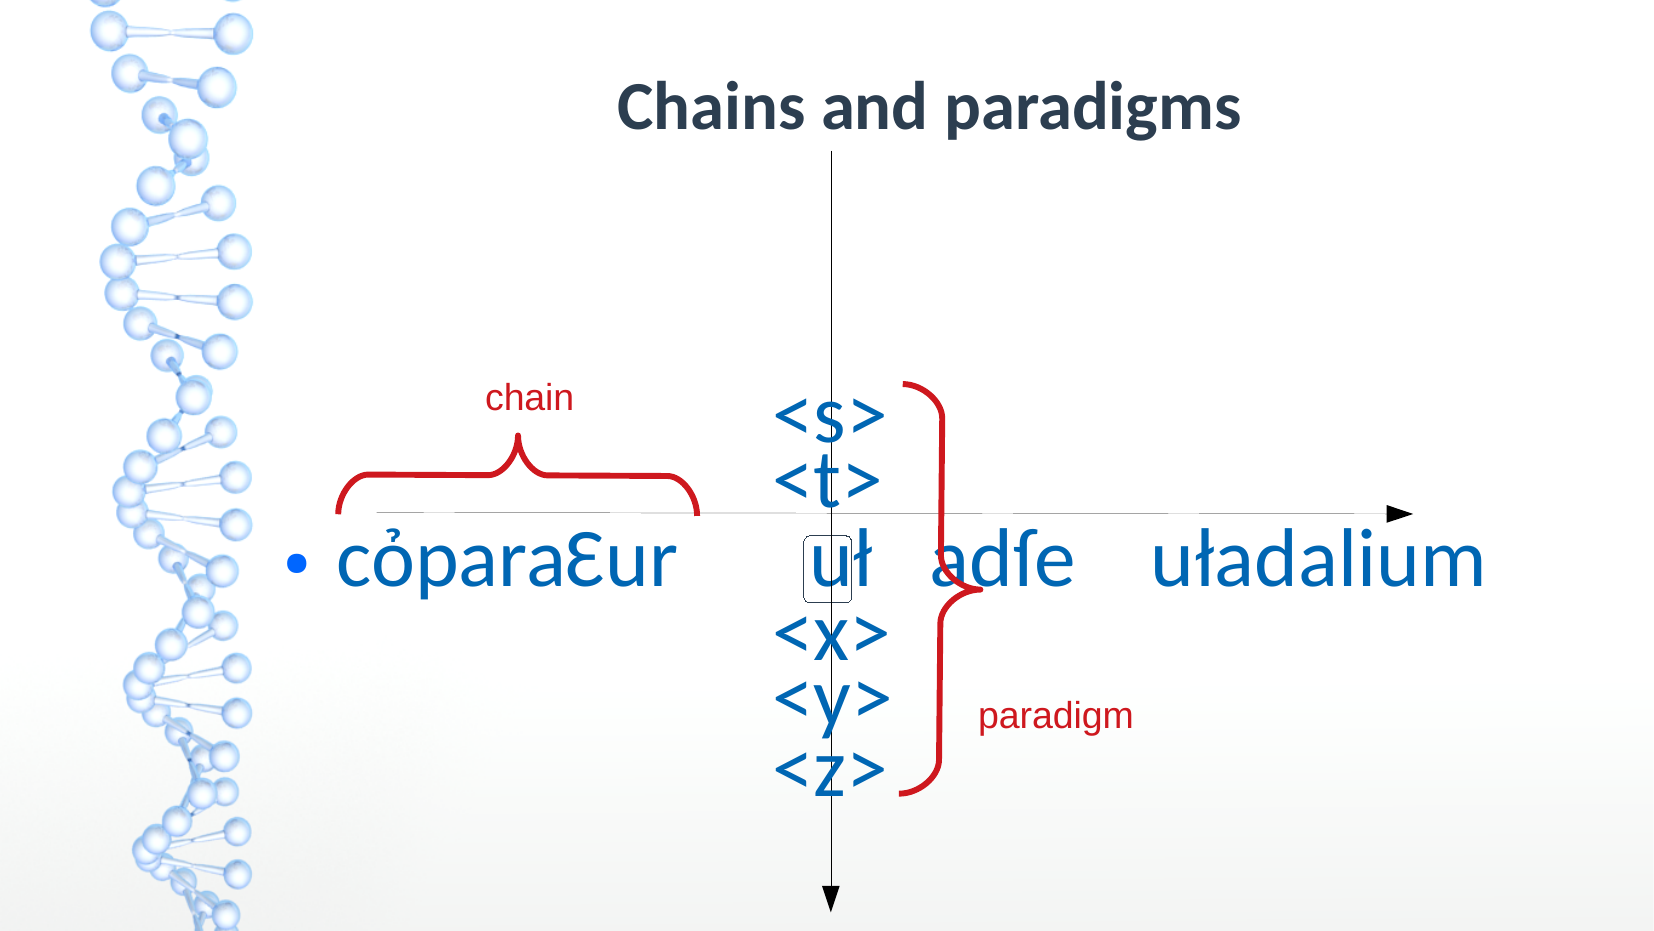

Chains and paradigms
chain
<s>
<t>
# cỏparaƐur uł adſe uładalium
<x>
<y>
paradigm
<z>